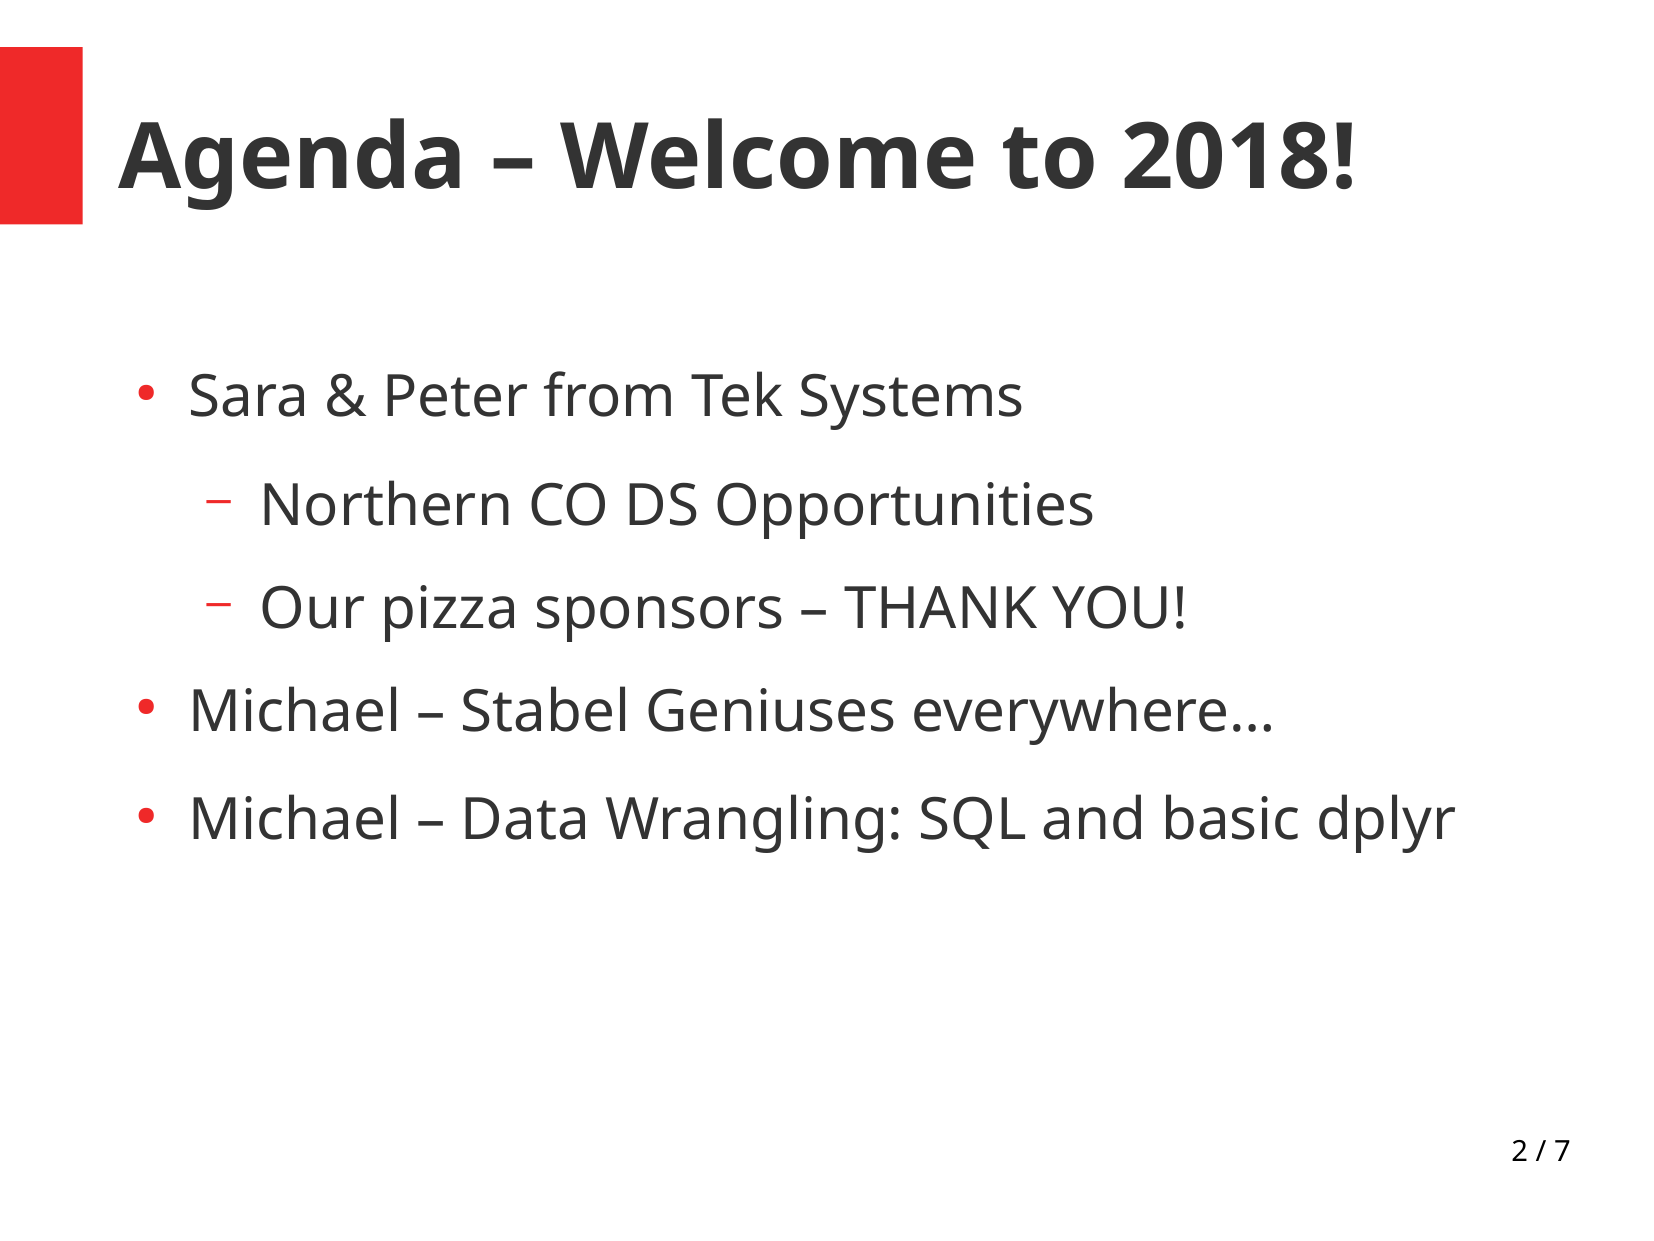

# Agenda – Welcome to 2018!
Sara & Peter from Tek Systems
Northern CO DS Opportunities
Our pizza sponsors – THANK YOU!
Michael – Stabel Geniuses everywhere…
Michael – Data Wrangling: SQL and basic dplyr
2